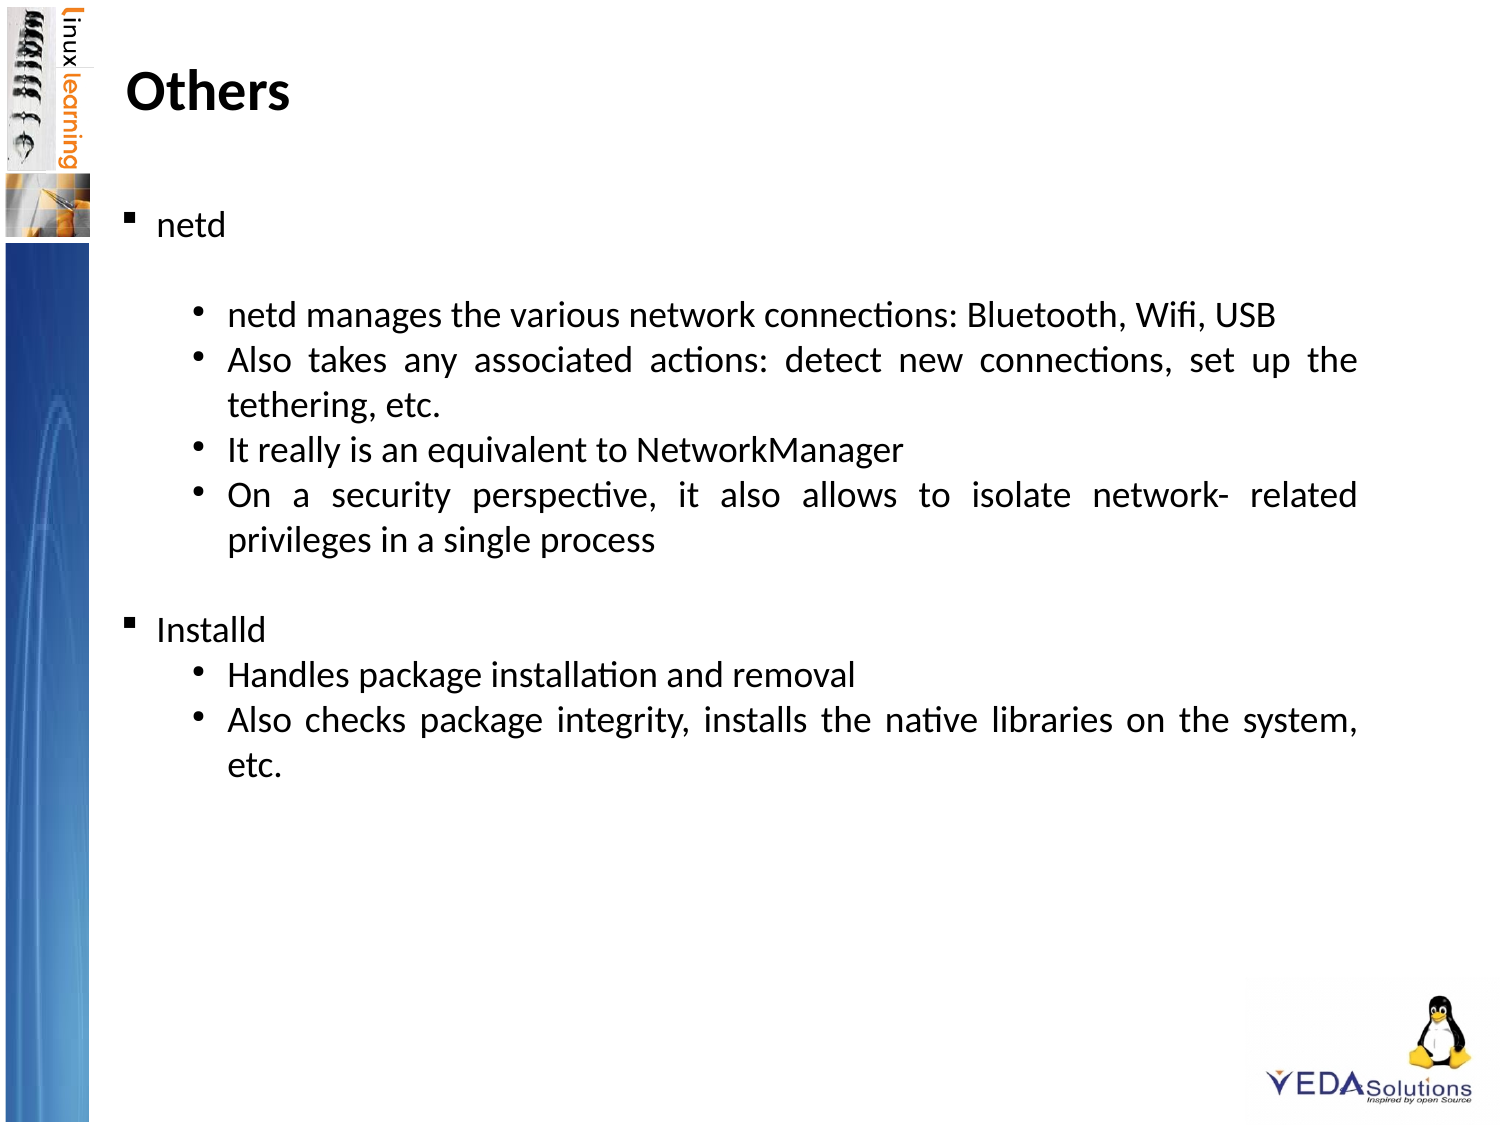

Others
netd
netd manages the various network connections: Bluetooth, Wifi, USB
Also takes any associated actions: detect new connections, set up the tethering, etc.
It really is an equivalent to NetworkManager
On a security perspective, it also allows to isolate network- related privileges in a single process
Installd
Handles package installation and removal
Also checks package integrity, installs the native libraries on the system, etc.